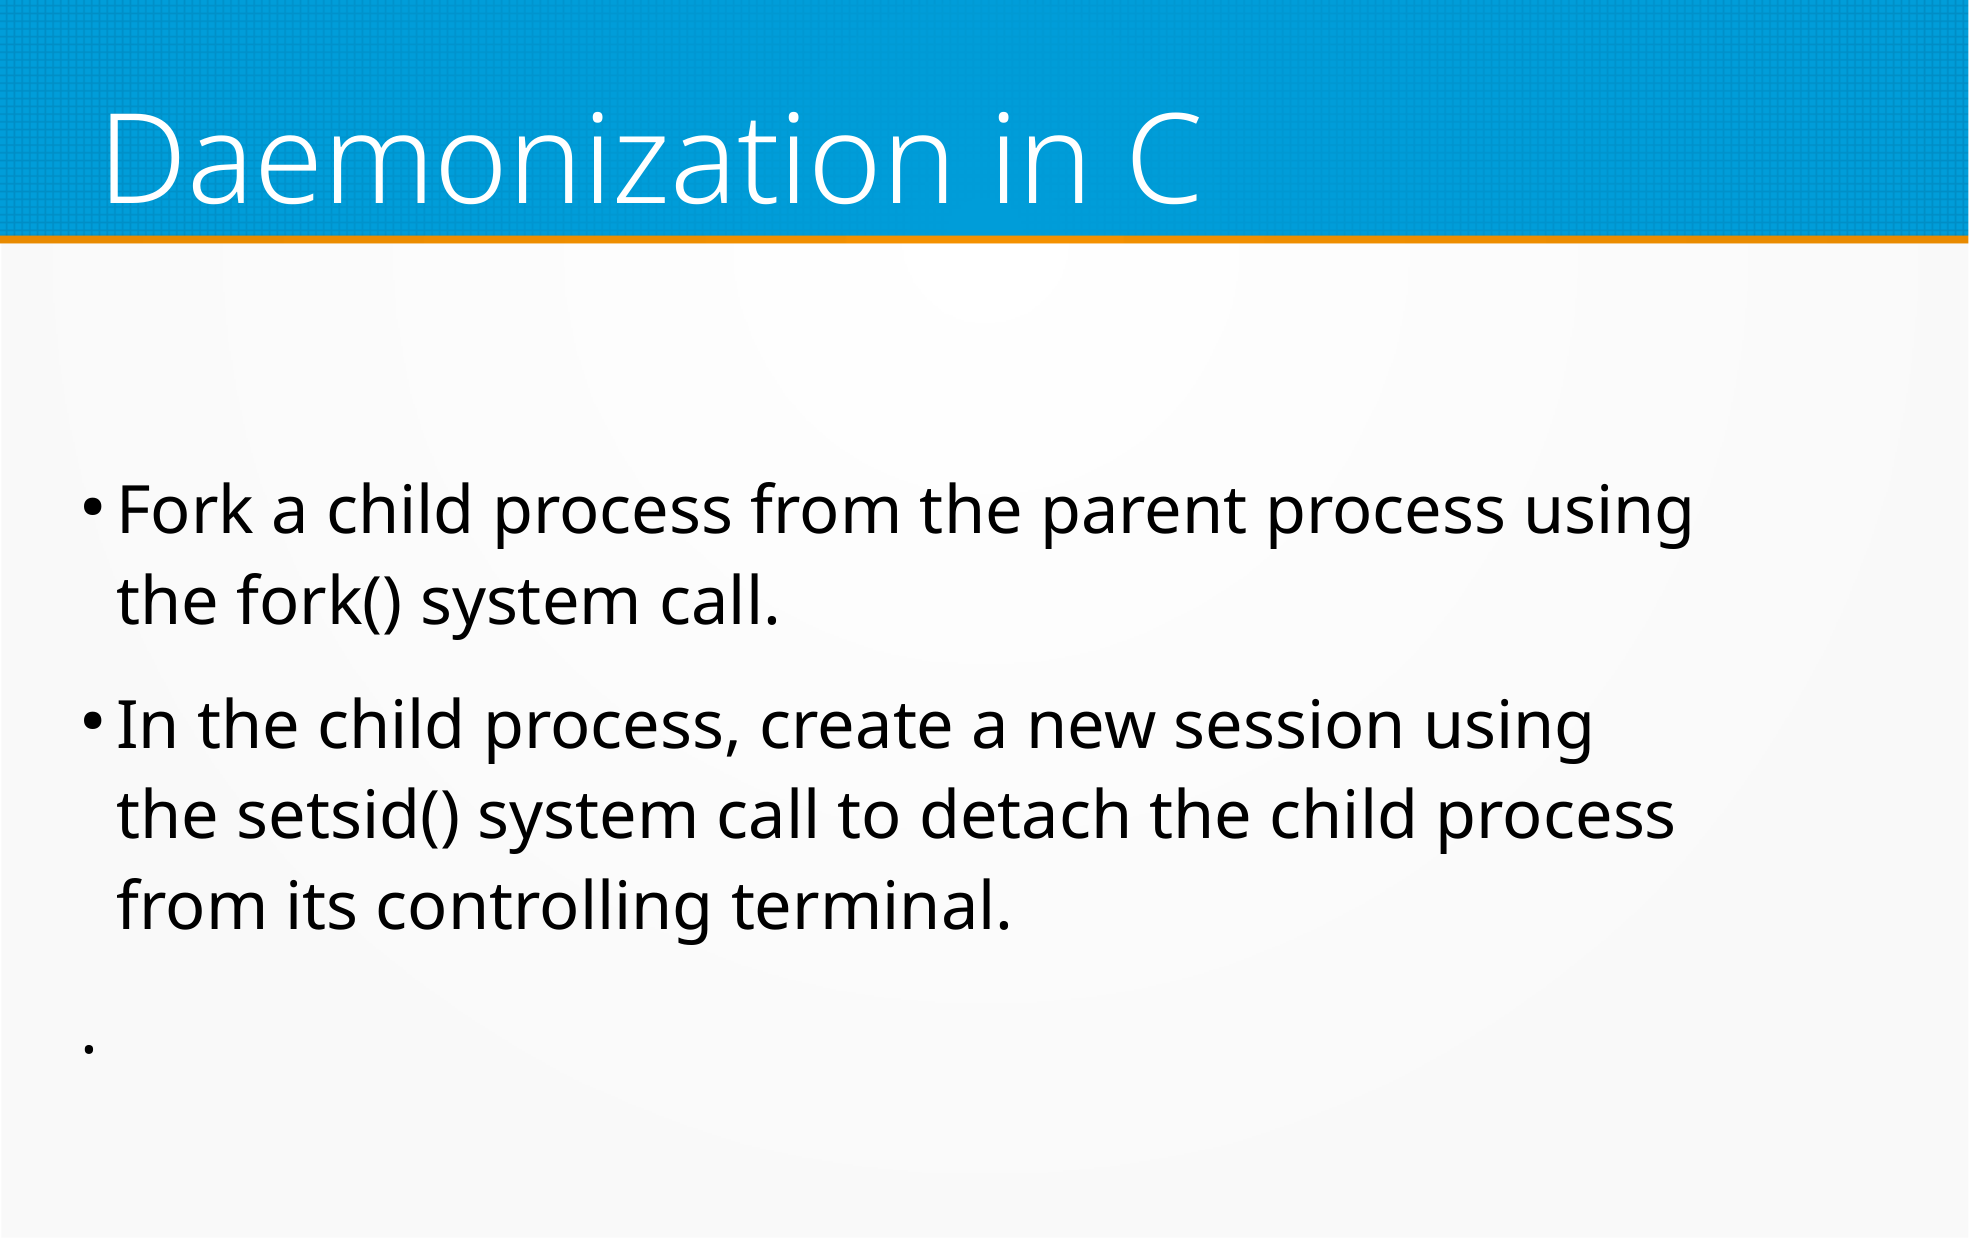

# Daemonization in C
Fork a child process from the parent process using the fork() system call.
In the child process, create a new session using the setsid() system call to detach the child process from its controlling terminal.
.